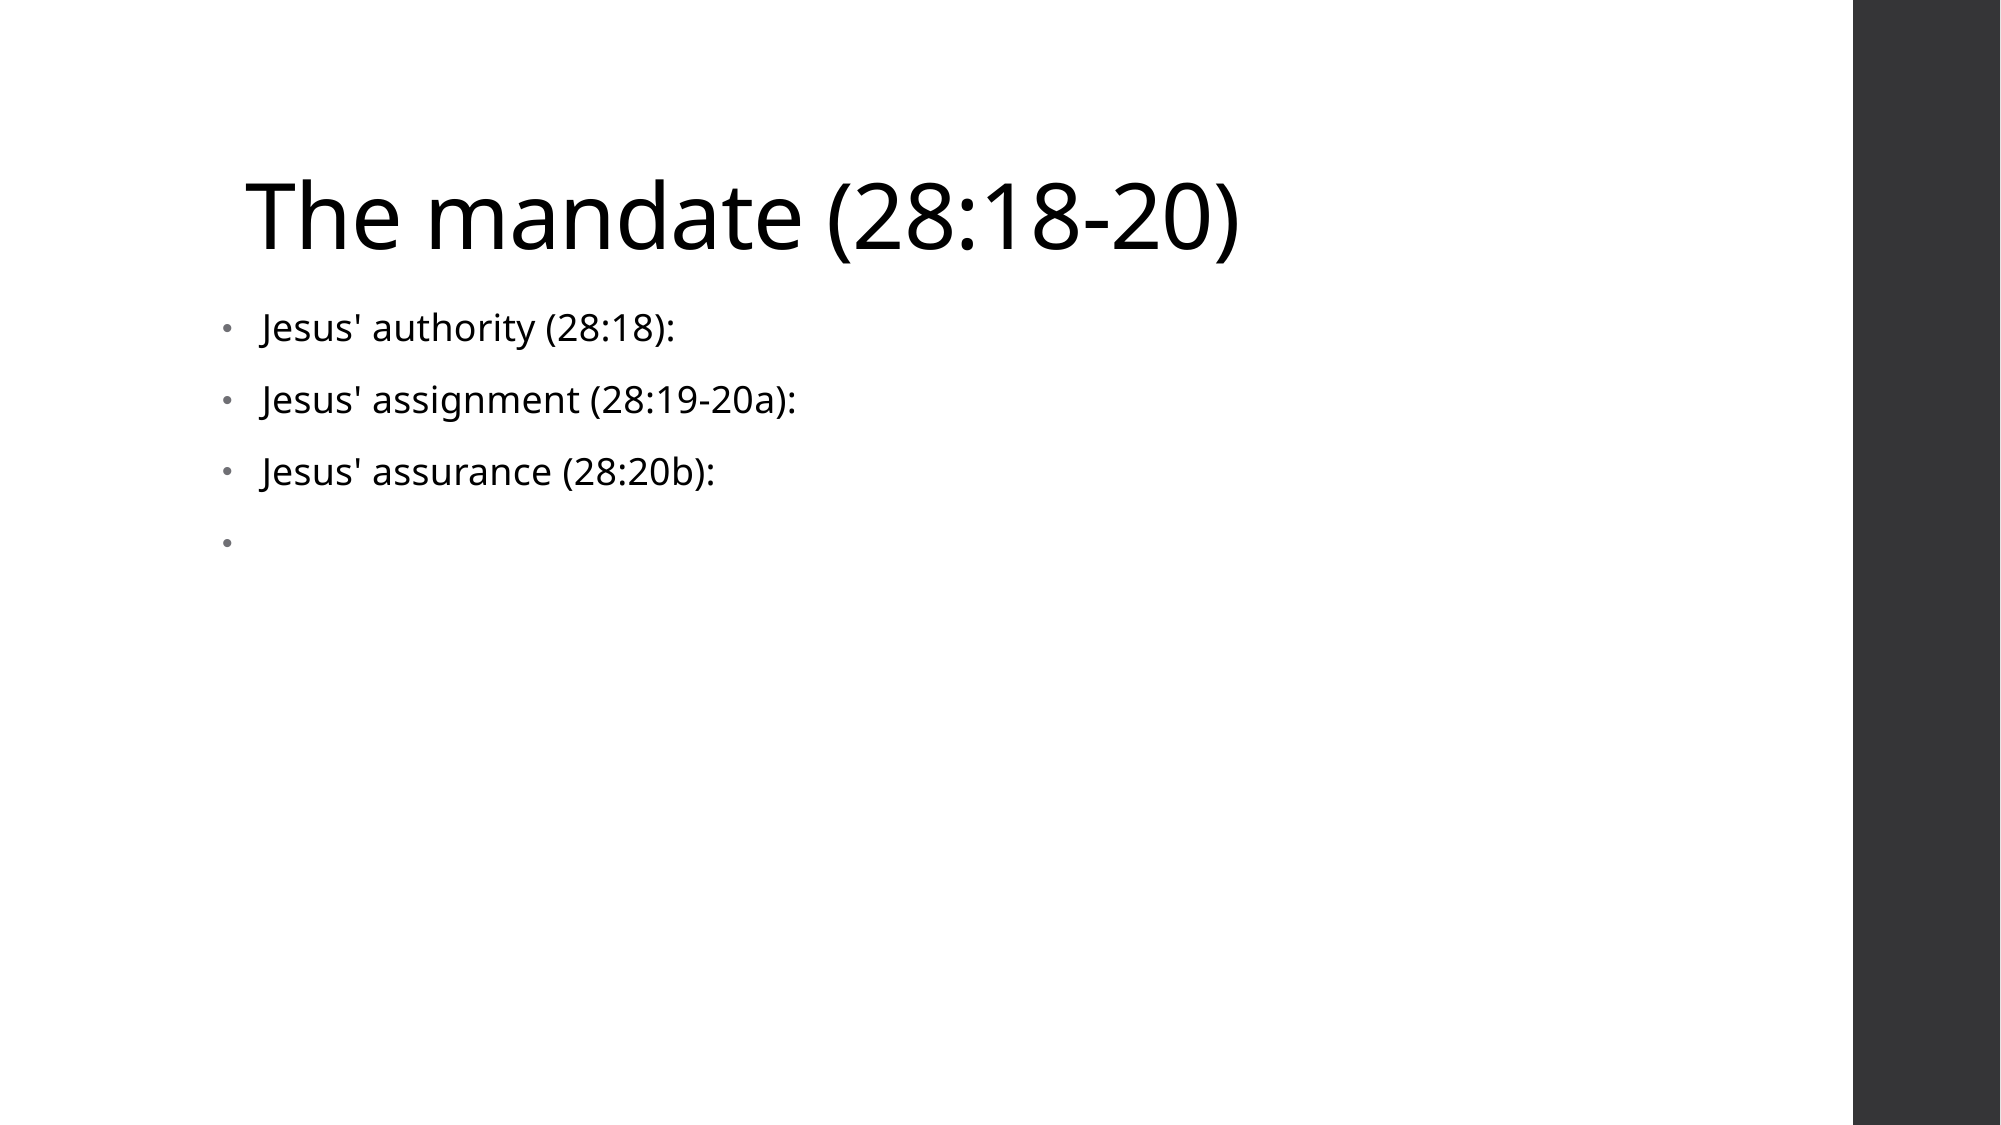

# The mandate (28:18-20)
 Jesus' authority (28:18):
 Jesus' assignment (28:19-20a):
 Jesus' assurance (28:20b):